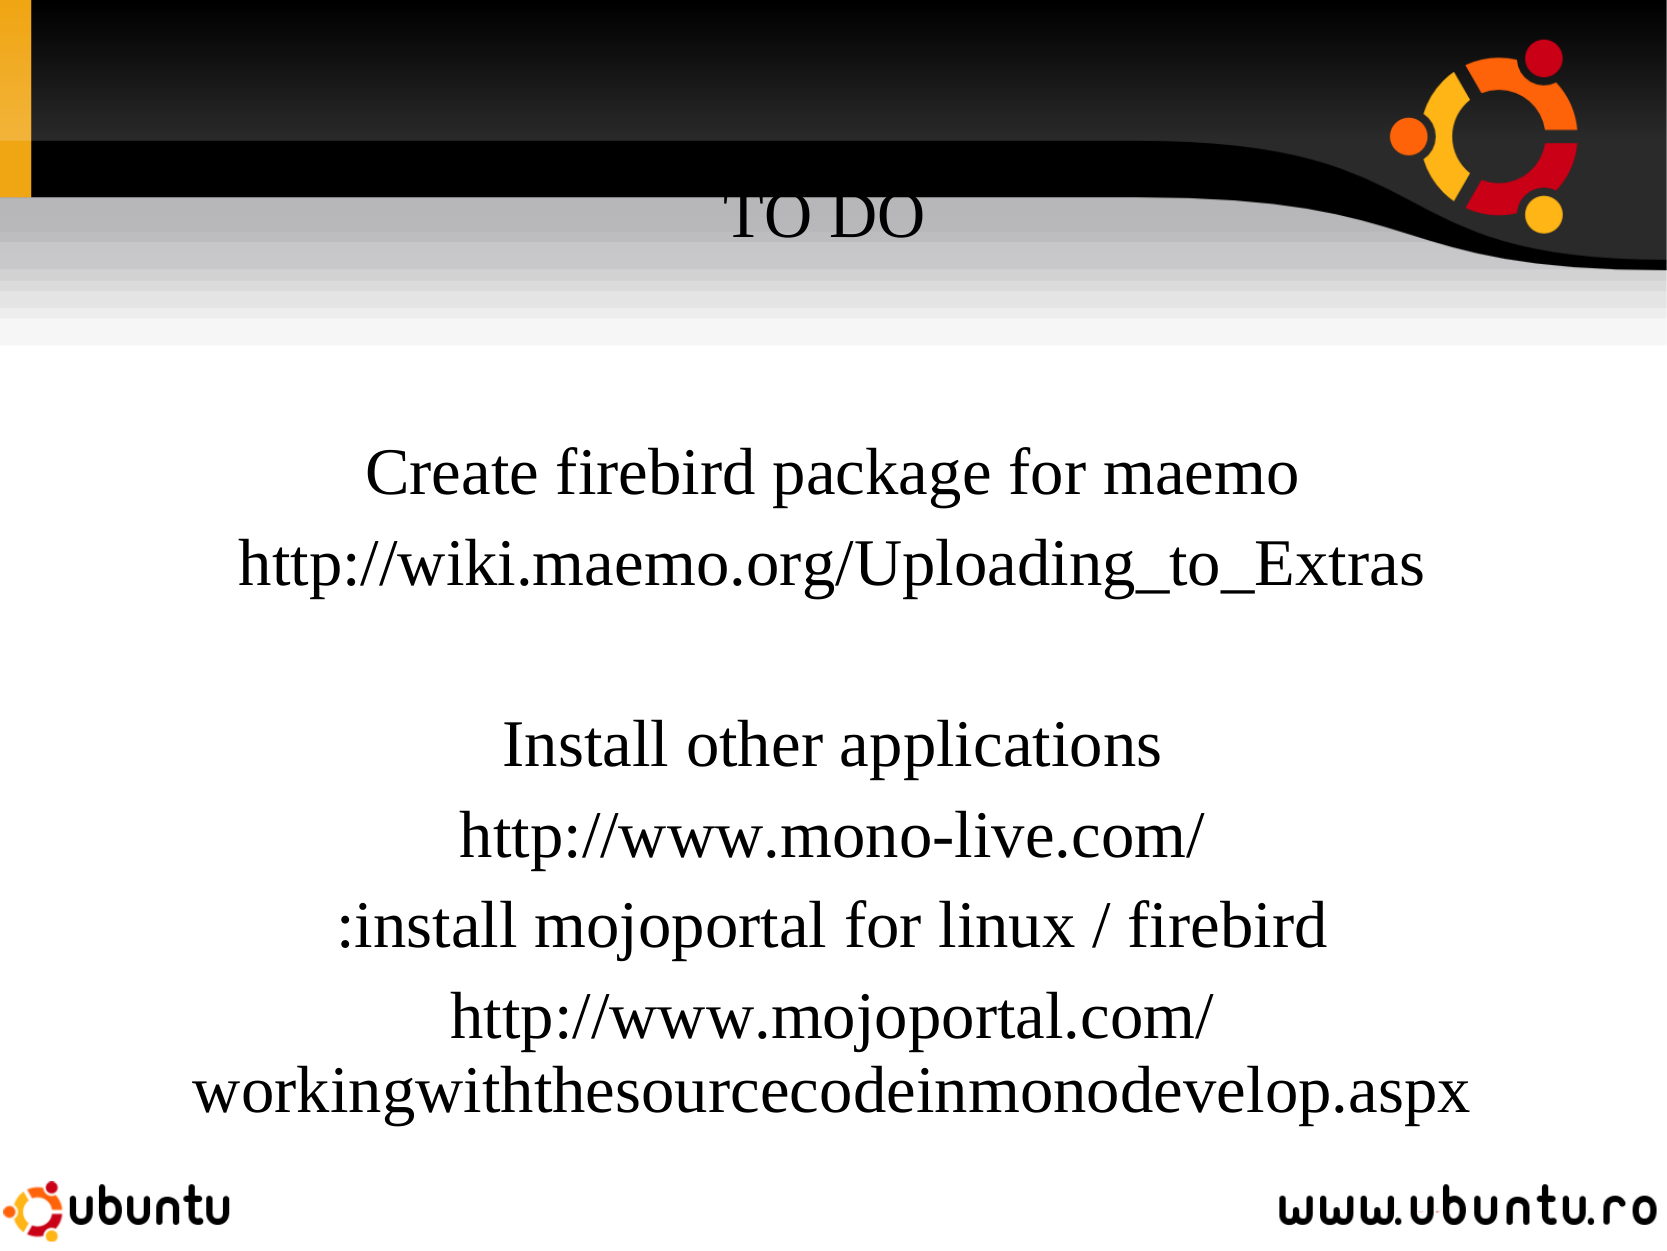

# TO DO
Create firebird package for maemo
http://wiki.maemo.org/Uploading_to_Extras
Install other applications
http://www.mono-live.com/
:install mojoportal for linux / firebird
http://www.mojoportal.com/workingwiththesourcecodeinmonodevelop.aspx